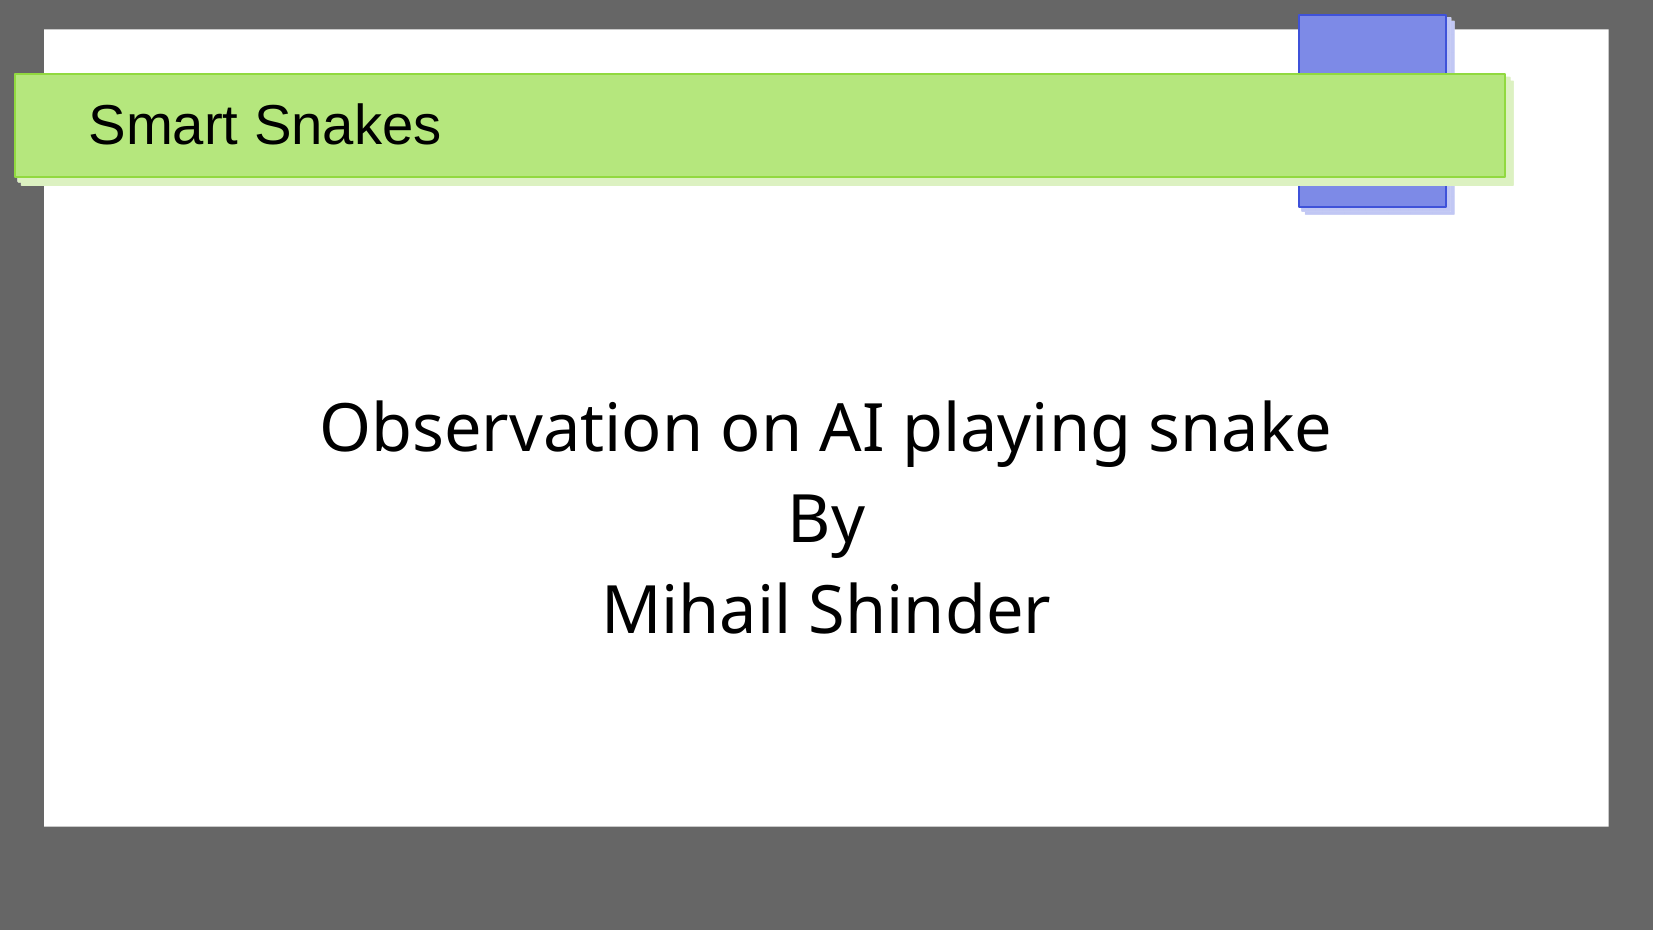

# Smart Snakes
Observation on AI playing snake
By
Mihail Shinder